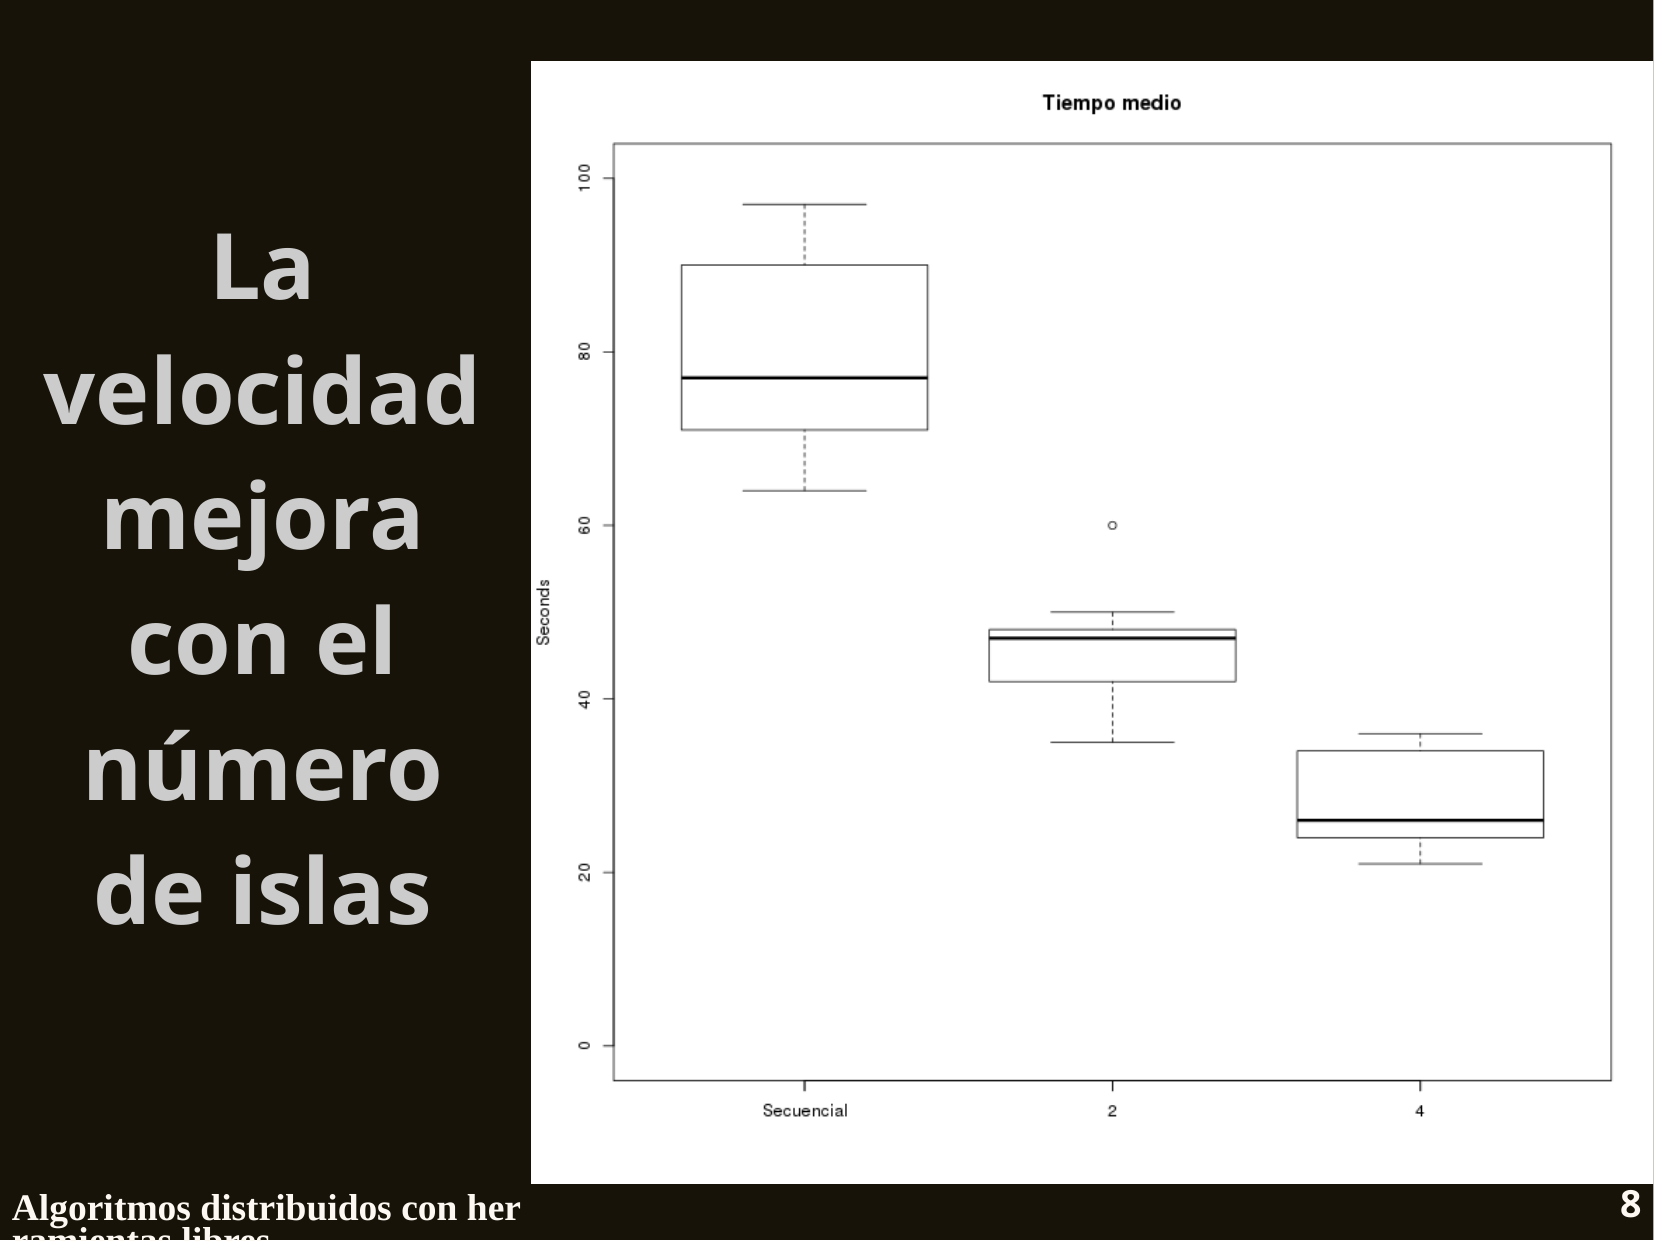

# La velocidad mejora con el número de islas
Algoritmos distribuidos con herramientas libres
8